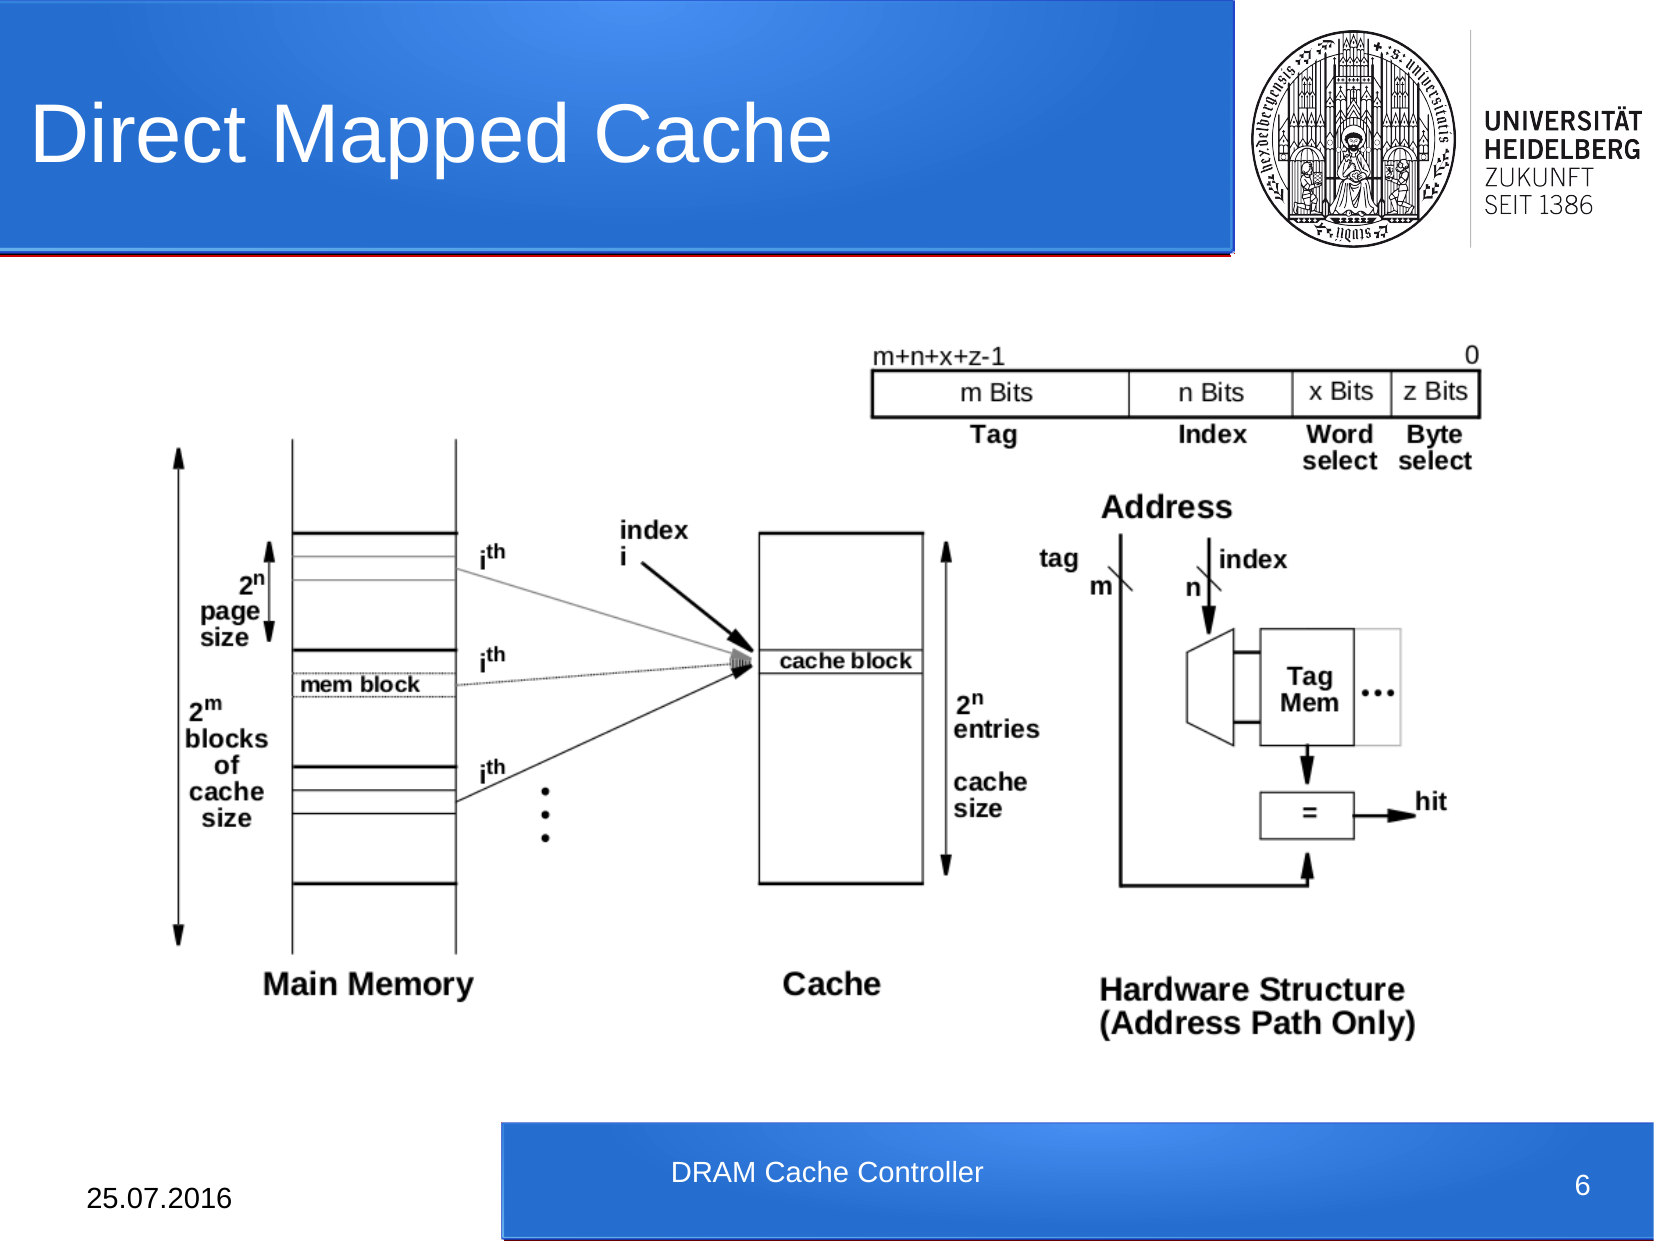

# Direct Mapped Cache
DRAM Cache Controller
6
25.07.2016